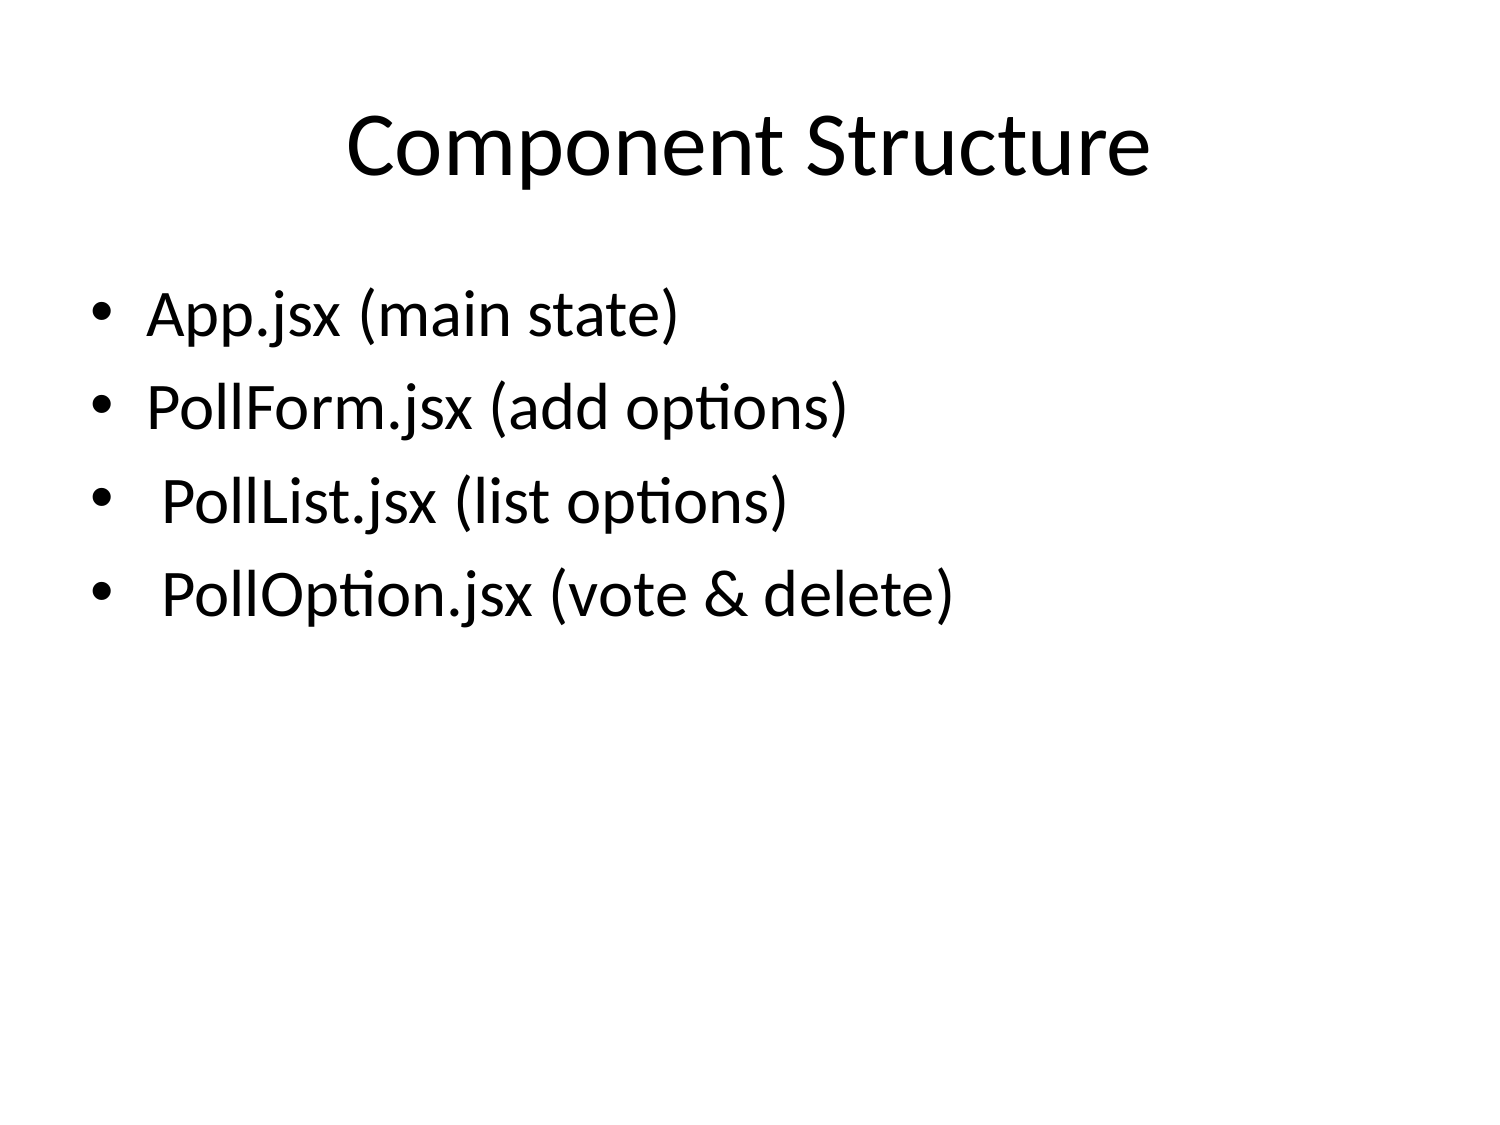

# Component Structure
App.jsx (main state)
PollForm.jsx (add options)
 PollList.jsx (list options)
 PollOption.jsx (vote & delete)